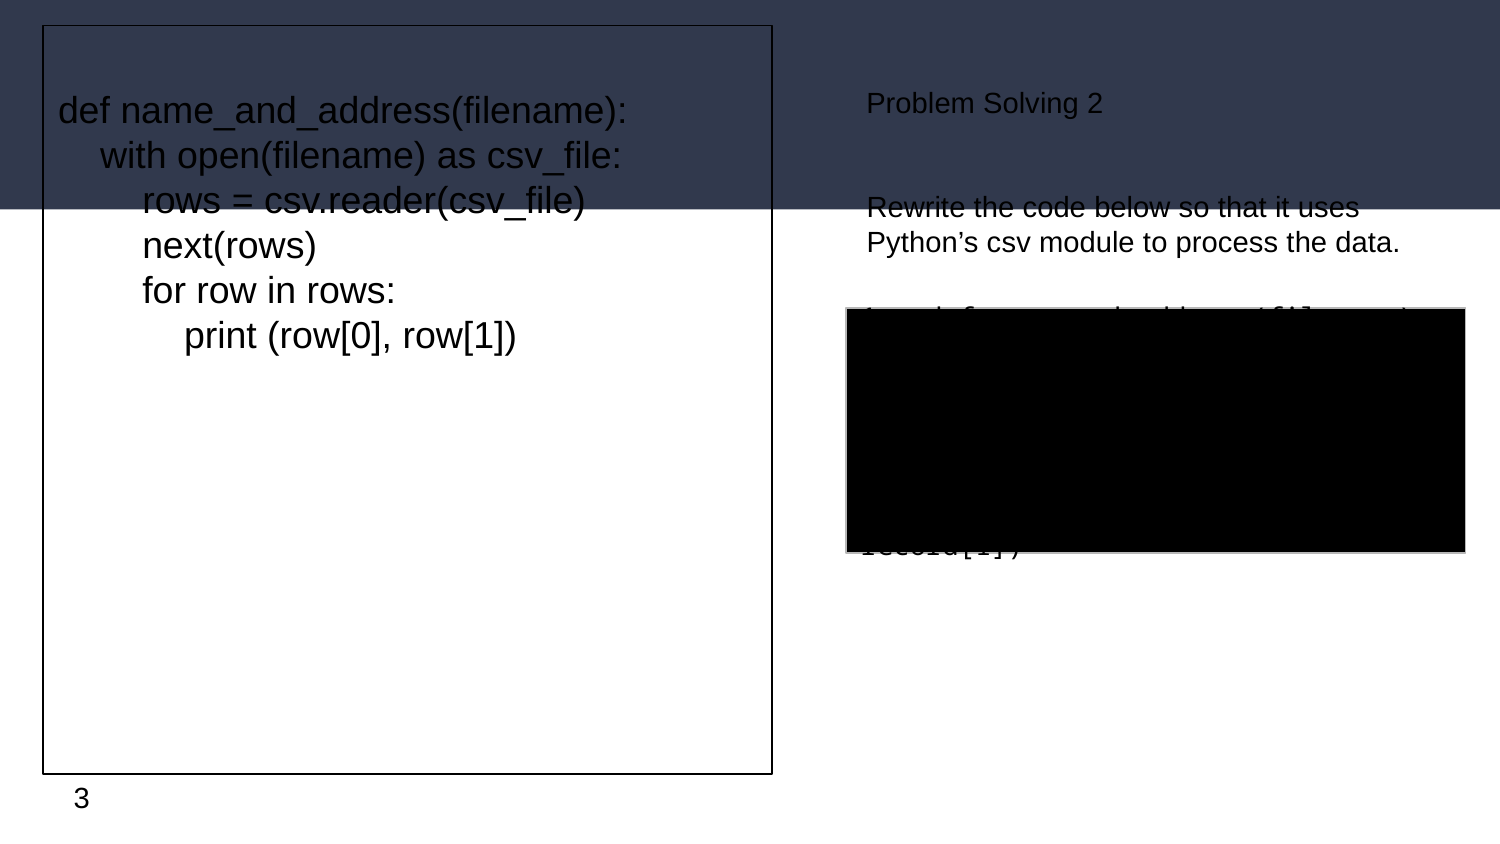

def name_and_address(filename):
 with open(filename) as csv_file:
 rows = csv.reader(csv_file)
 next(rows)
 for row in rows:
 print (row[0], row[1])
# Problem Solving 2
Rewrite the code below so that it uses Python’s csv module to process the data.
1 def name_and_address(filename):
2 with open(filename) as csv_file:
3 next(csv_file)
4 for line in csv_file:
5 record = line.split()
6 print(record[0], record[1])